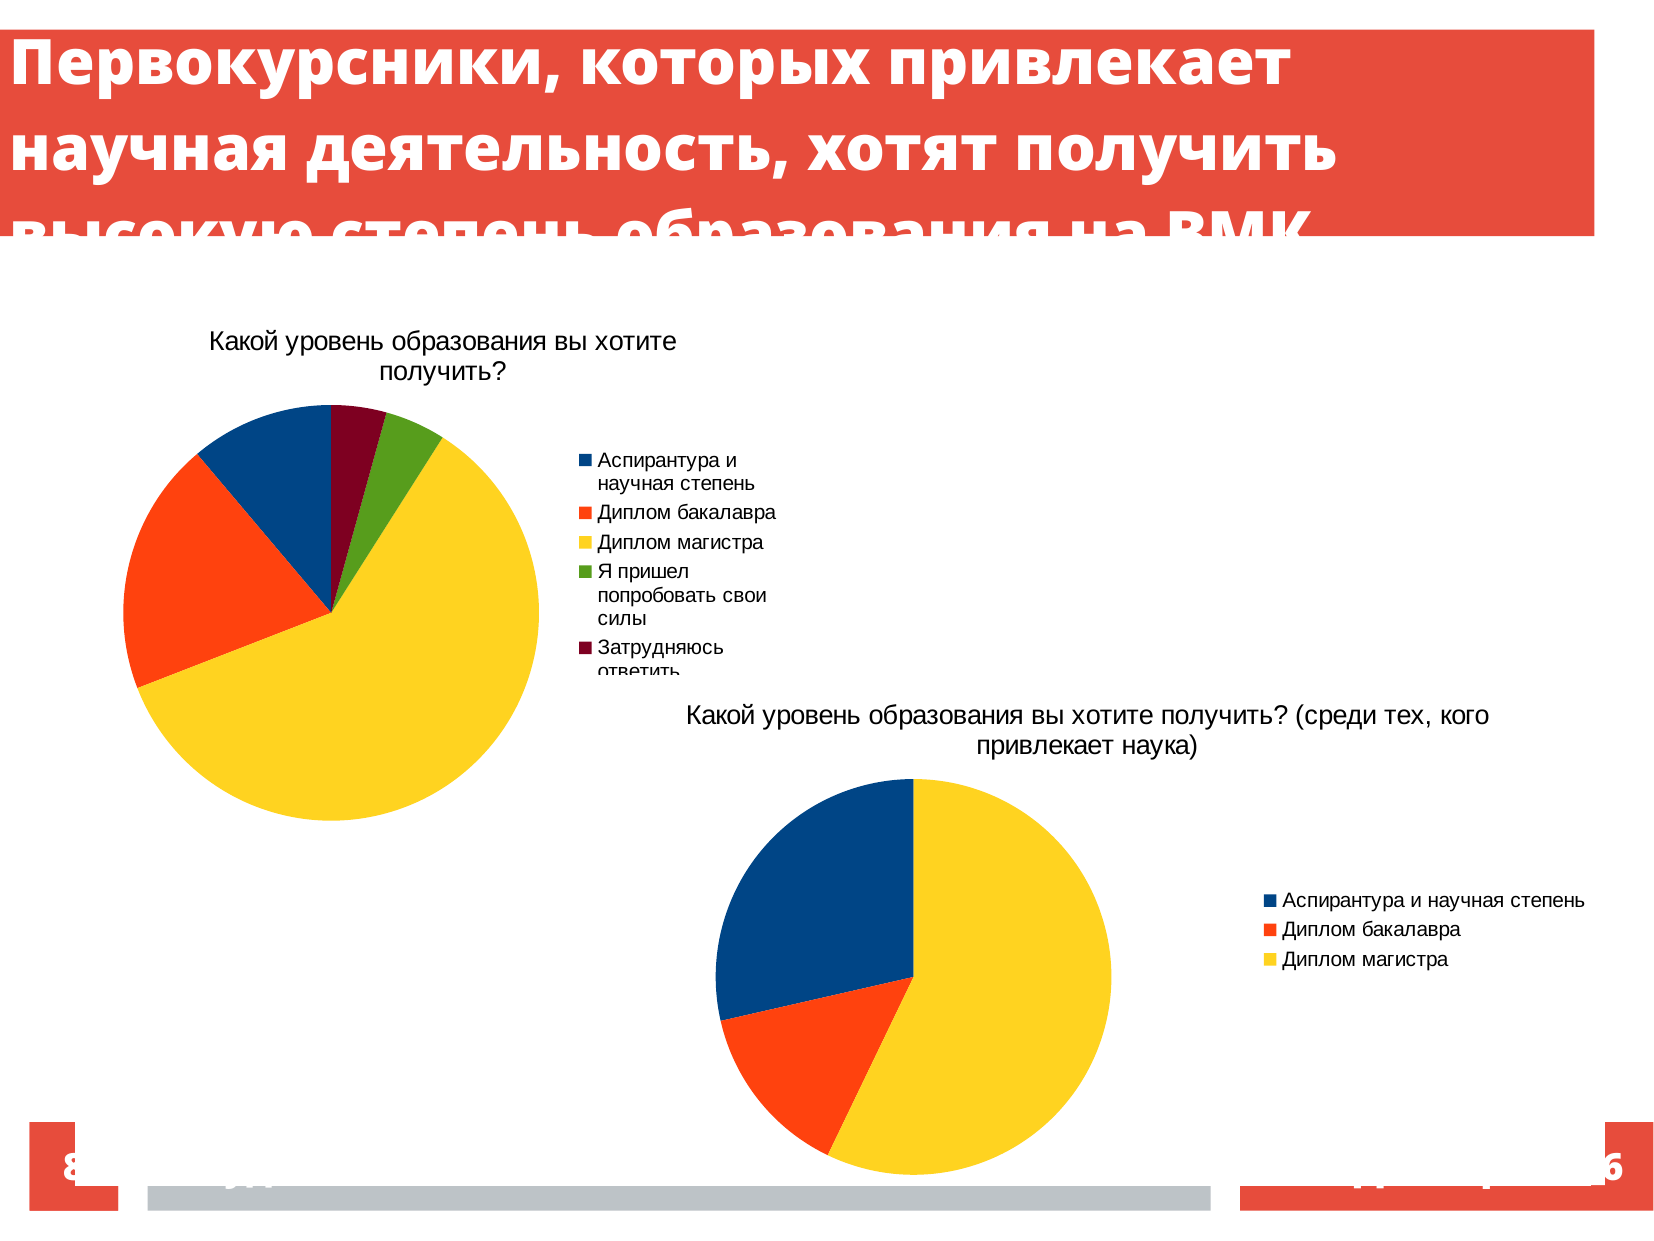

# Первокурсники, которых привлекает научная деятельность, хотят получить высокую степень образования на ВМК
### Chart: Какой уровень образования вы хотите получить?
| Category | Sum - Число |
|---|---|
| Аспирантура и научная степень | 26.0 |
| Диплом бакалавра | 46.0 |
| Диплом магистра | 140.0 |
| Я пришел попробовать свои силы | 11.0 |
| Затрудняюсь ответить | 10.0 |
### Chart: Какой уровень образования вы хотите получить? (среди тех, кого привлекает наука)
| Category | Sum - Число |
|---|---|
| Аспирантура и научная степень | 6.0 |
| Диплом бакалавра | 3.0 |
| Диплом магистра | 12.0 |8
Студсовет ВМК
Декабрь 2016